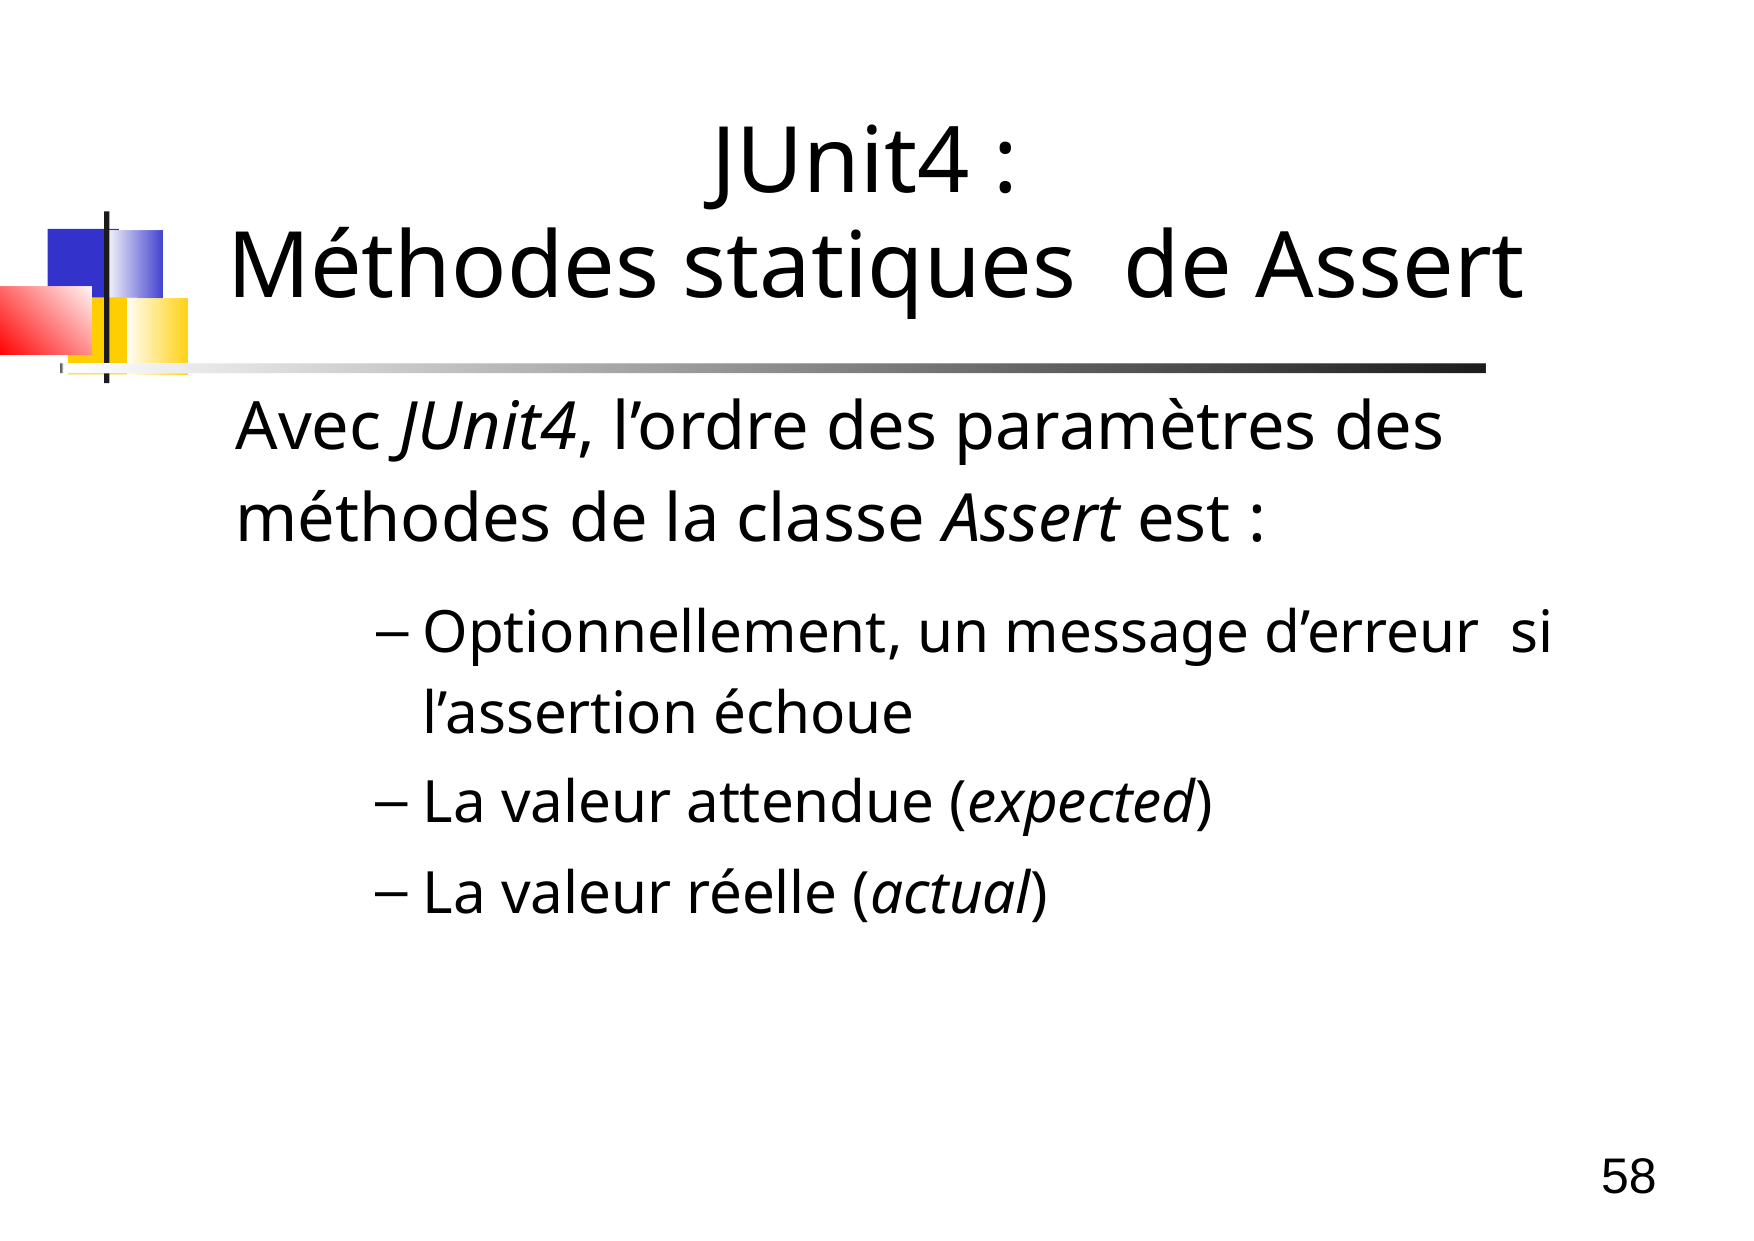

# JUnit4 : Méthodes statiques de Assert
Avec JUnit4, l’ordre des paramètres des méthodes de la classe Assert est :
Optionnellement, un message d’erreur si l’assertion échoue
La valeur attendue (expected)
La valeur réelle (actual)
58